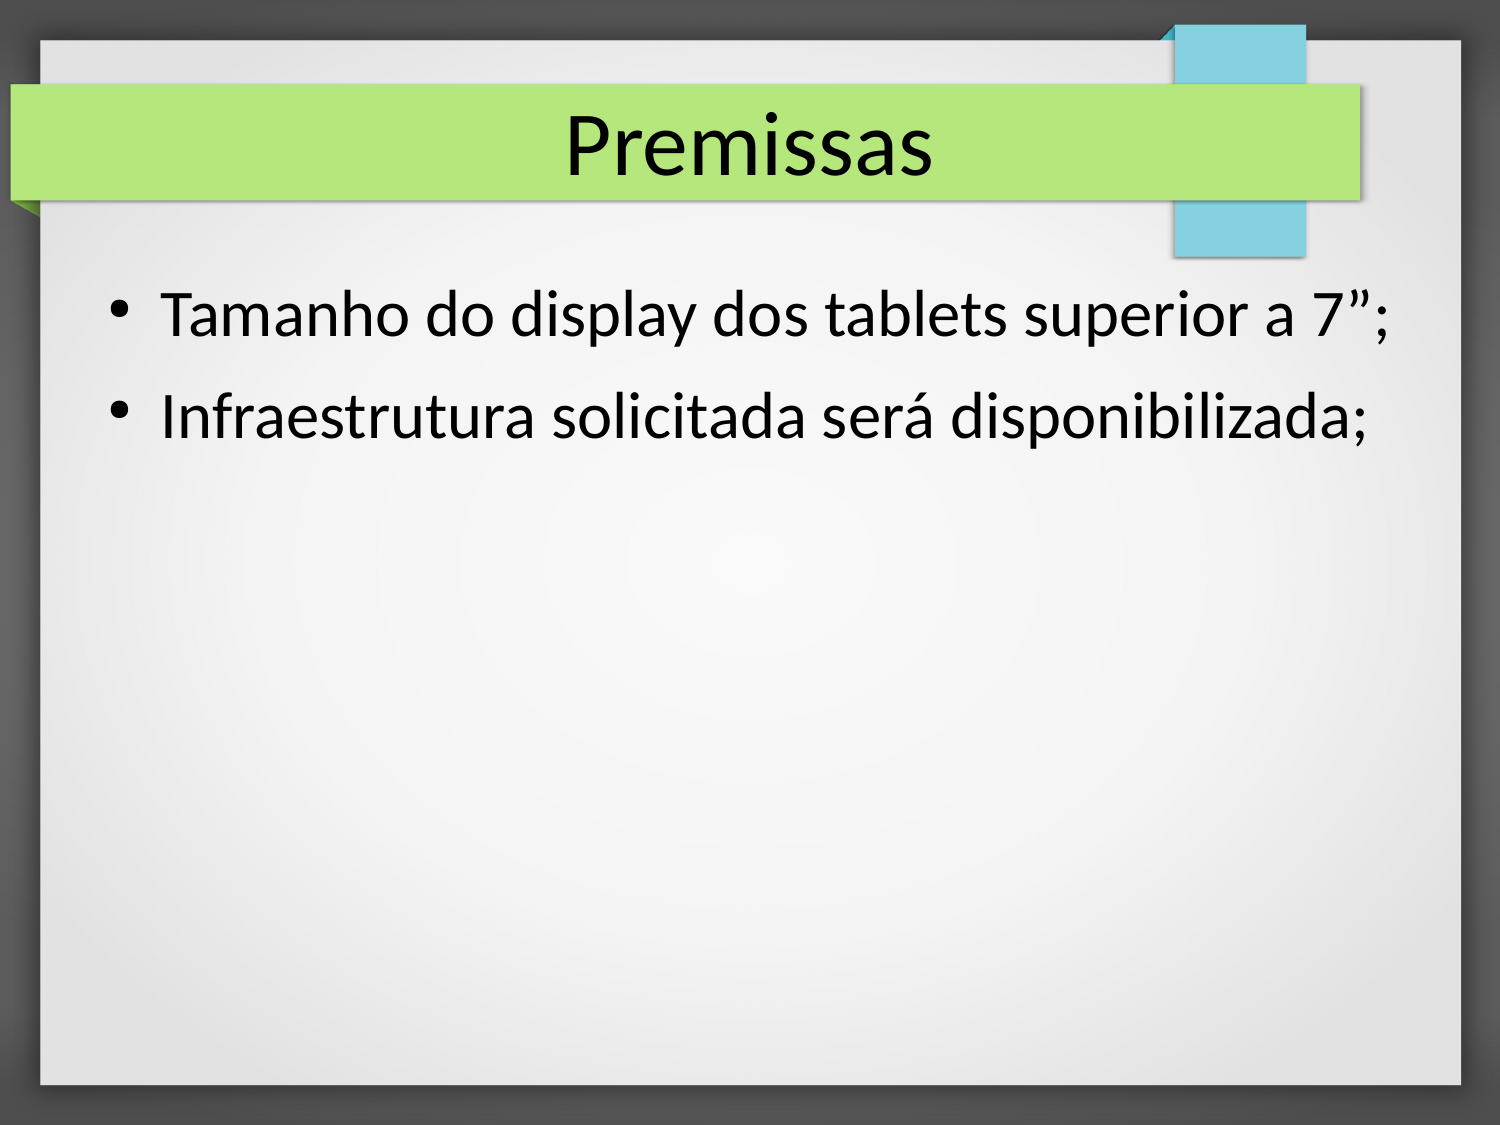

# Premissas
Tamanho do display dos tablets superior a 7”;
Infraestrutura solicitada será disponibilizada;